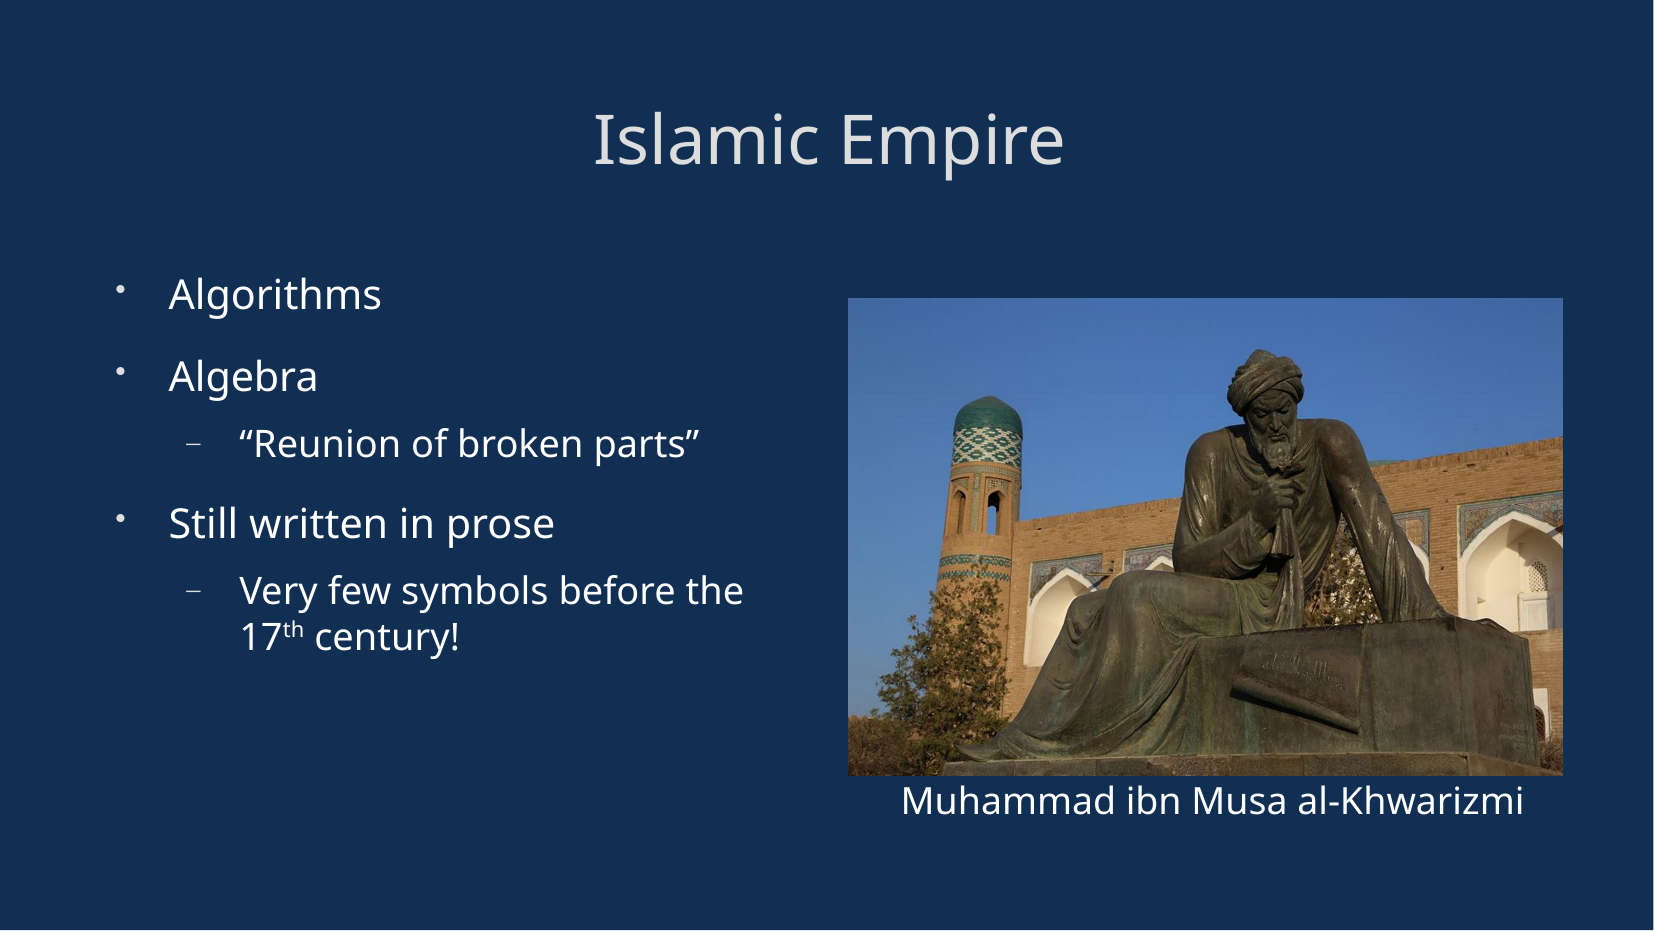

Islamic Empire
# Algorithms
Algebra
“Reunion of broken parts”
Still written in prose
Very few symbols before the 17th century!
Muhammad ibn Musa al-Khwarizmi